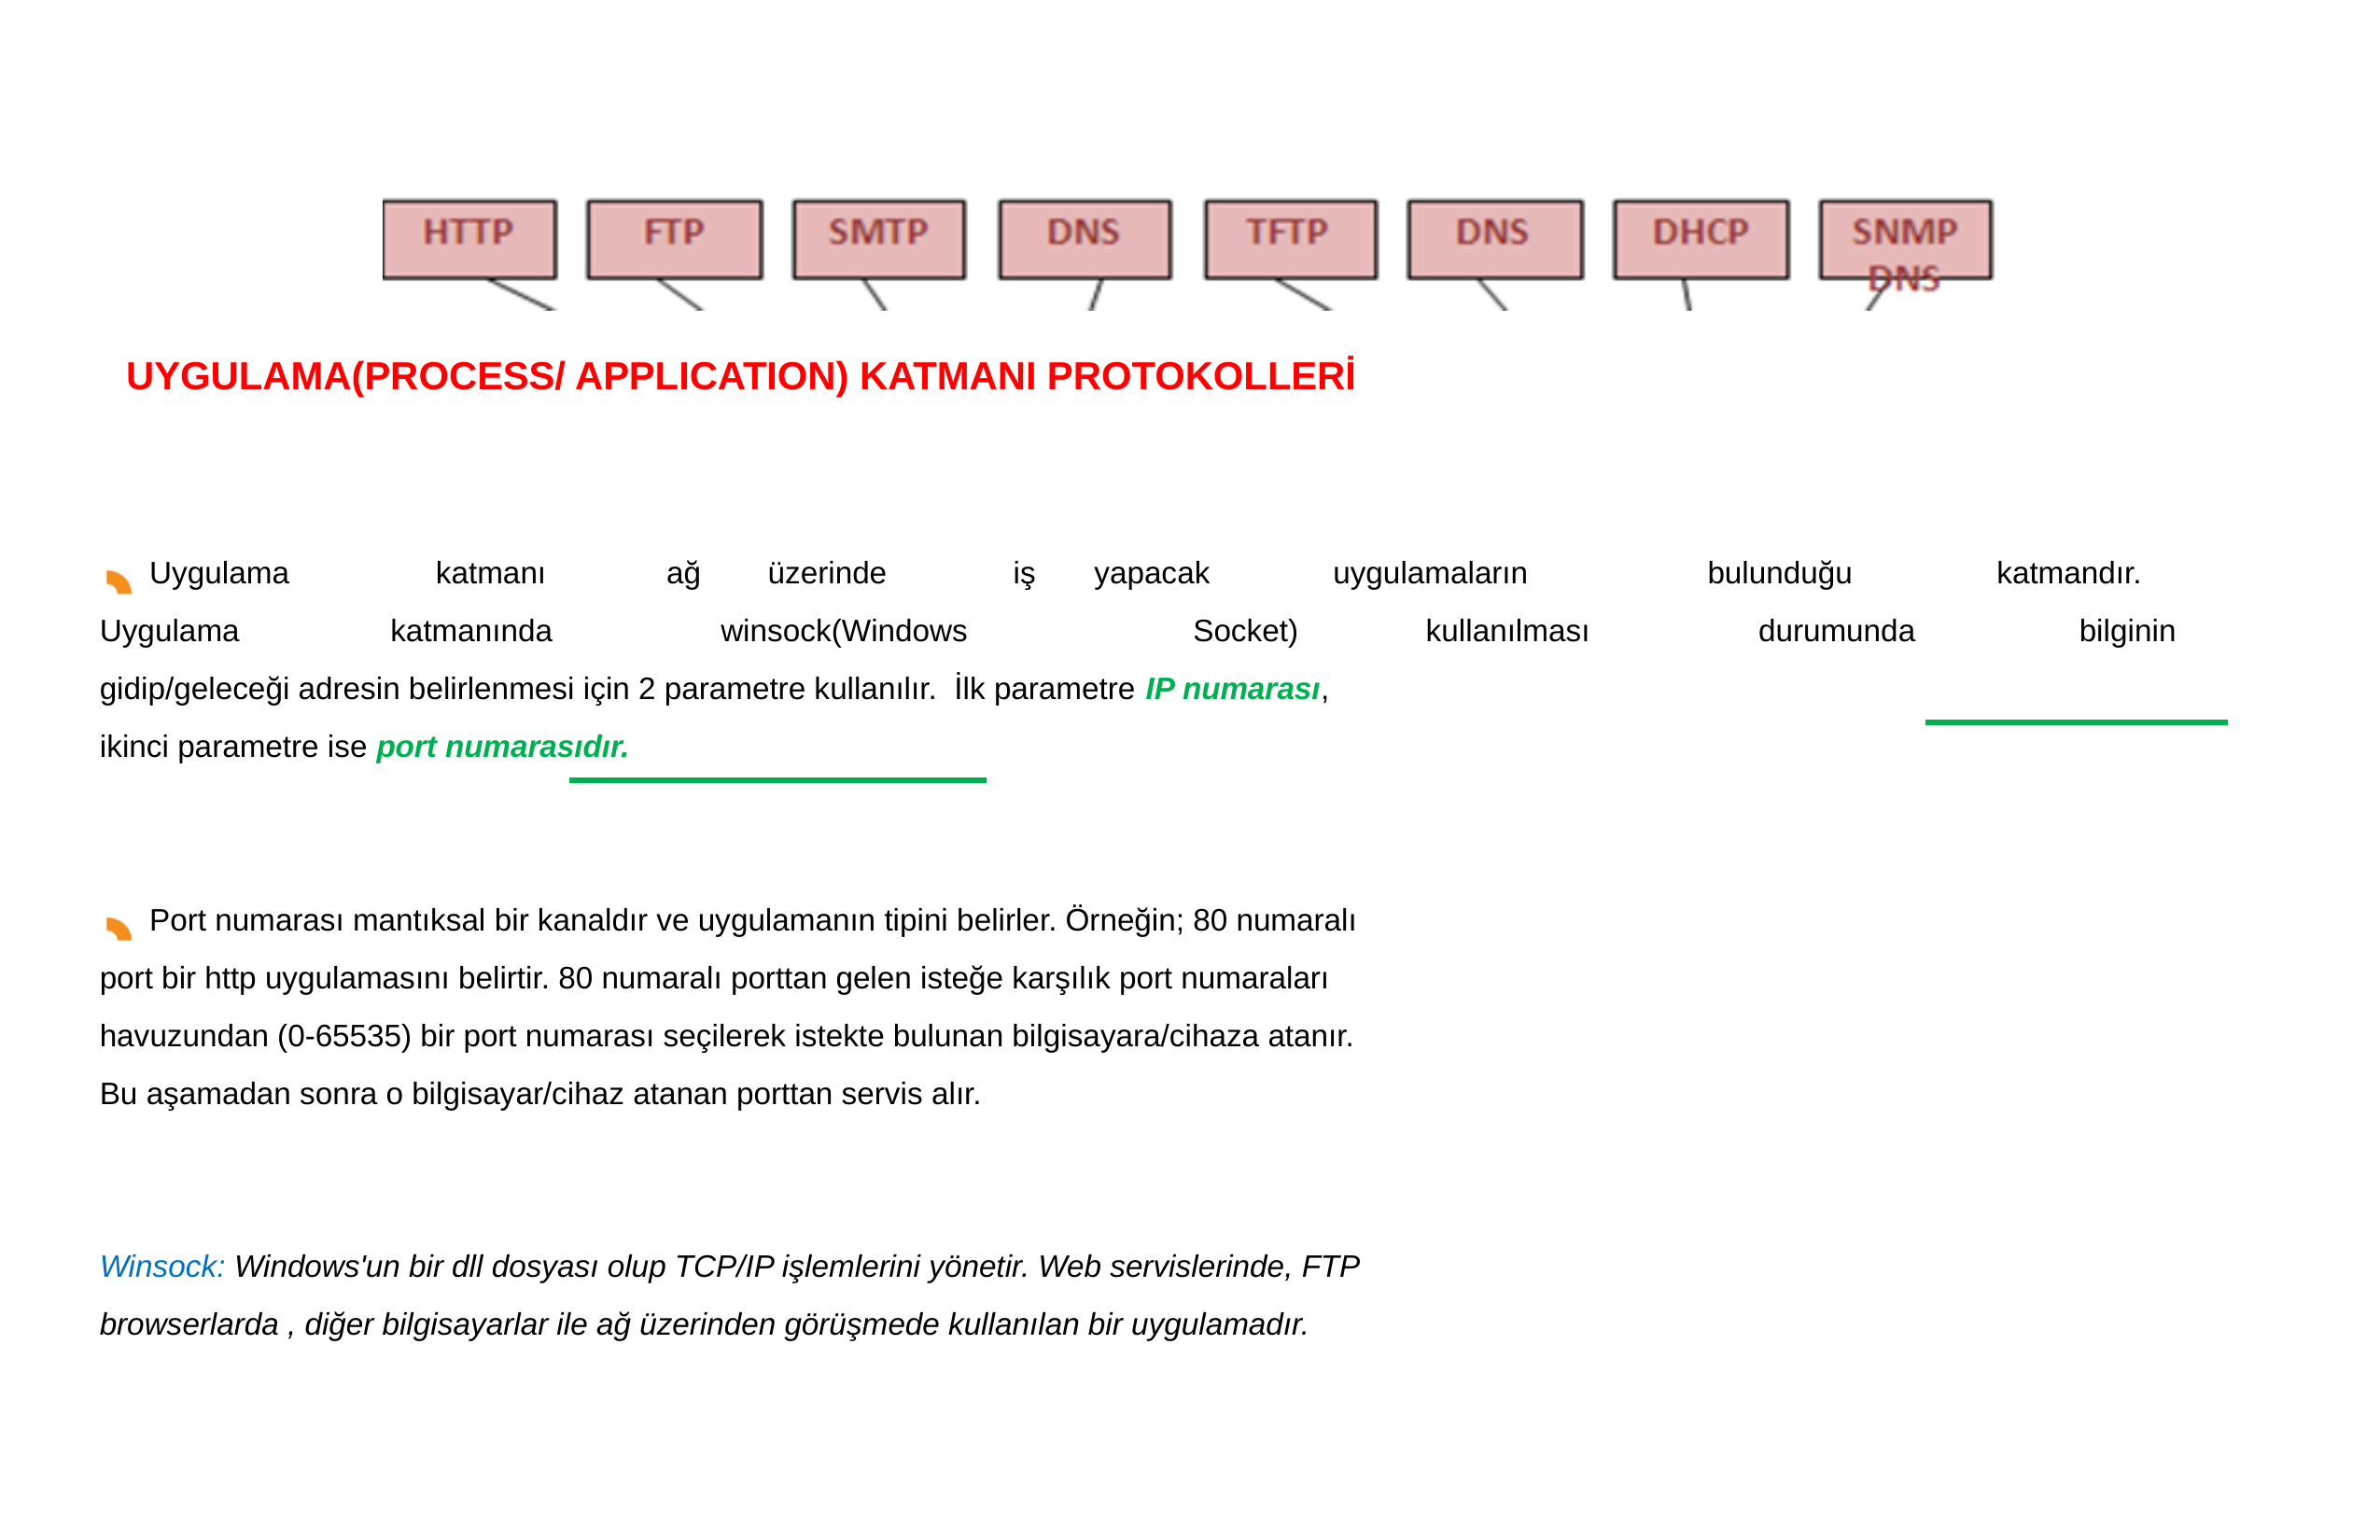

UYGULAMA(PROCESS/ APPLICATION) KATMANI PROTOKOLLERİ
 Uygulama
katmanı
ağ
üzerinde
iş
yapacak
uygulamaların
bulunduğu
katmandır.
Uygulama
katmanında
winsock(Windows
Socket)
kullanılması
durumunda
bilginin
gidip/geleceği adresin belirlenmesi için 2 parametre kullanılır. İlk parametre IP numarası,
ikinci parametre ise port numarasıdır.
 Port numarası mantıksal bir kanaldır ve uygulamanın tipini belirler. Örneğin; 80 numaralı
port bir http uygulamasını belirtir. 80 numaralı porttan gelen isteğe karşılık port numaraları
havuzundan (0-65535) bir port numarası seçilerek istekte bulunan bilgisayara/cihaza atanır.
Bu aşamadan sonra o bilgisayar/cihaz atanan porttan servis alır.
Winsock: Windows'un bir dll dosyası olup TCP/IP işlemlerini yönetir. Web servislerinde, FTP
browserlarda , diğer bilgisayarlar ile ağ üzerinden görüşmede kullanılan bir uygulamadır.